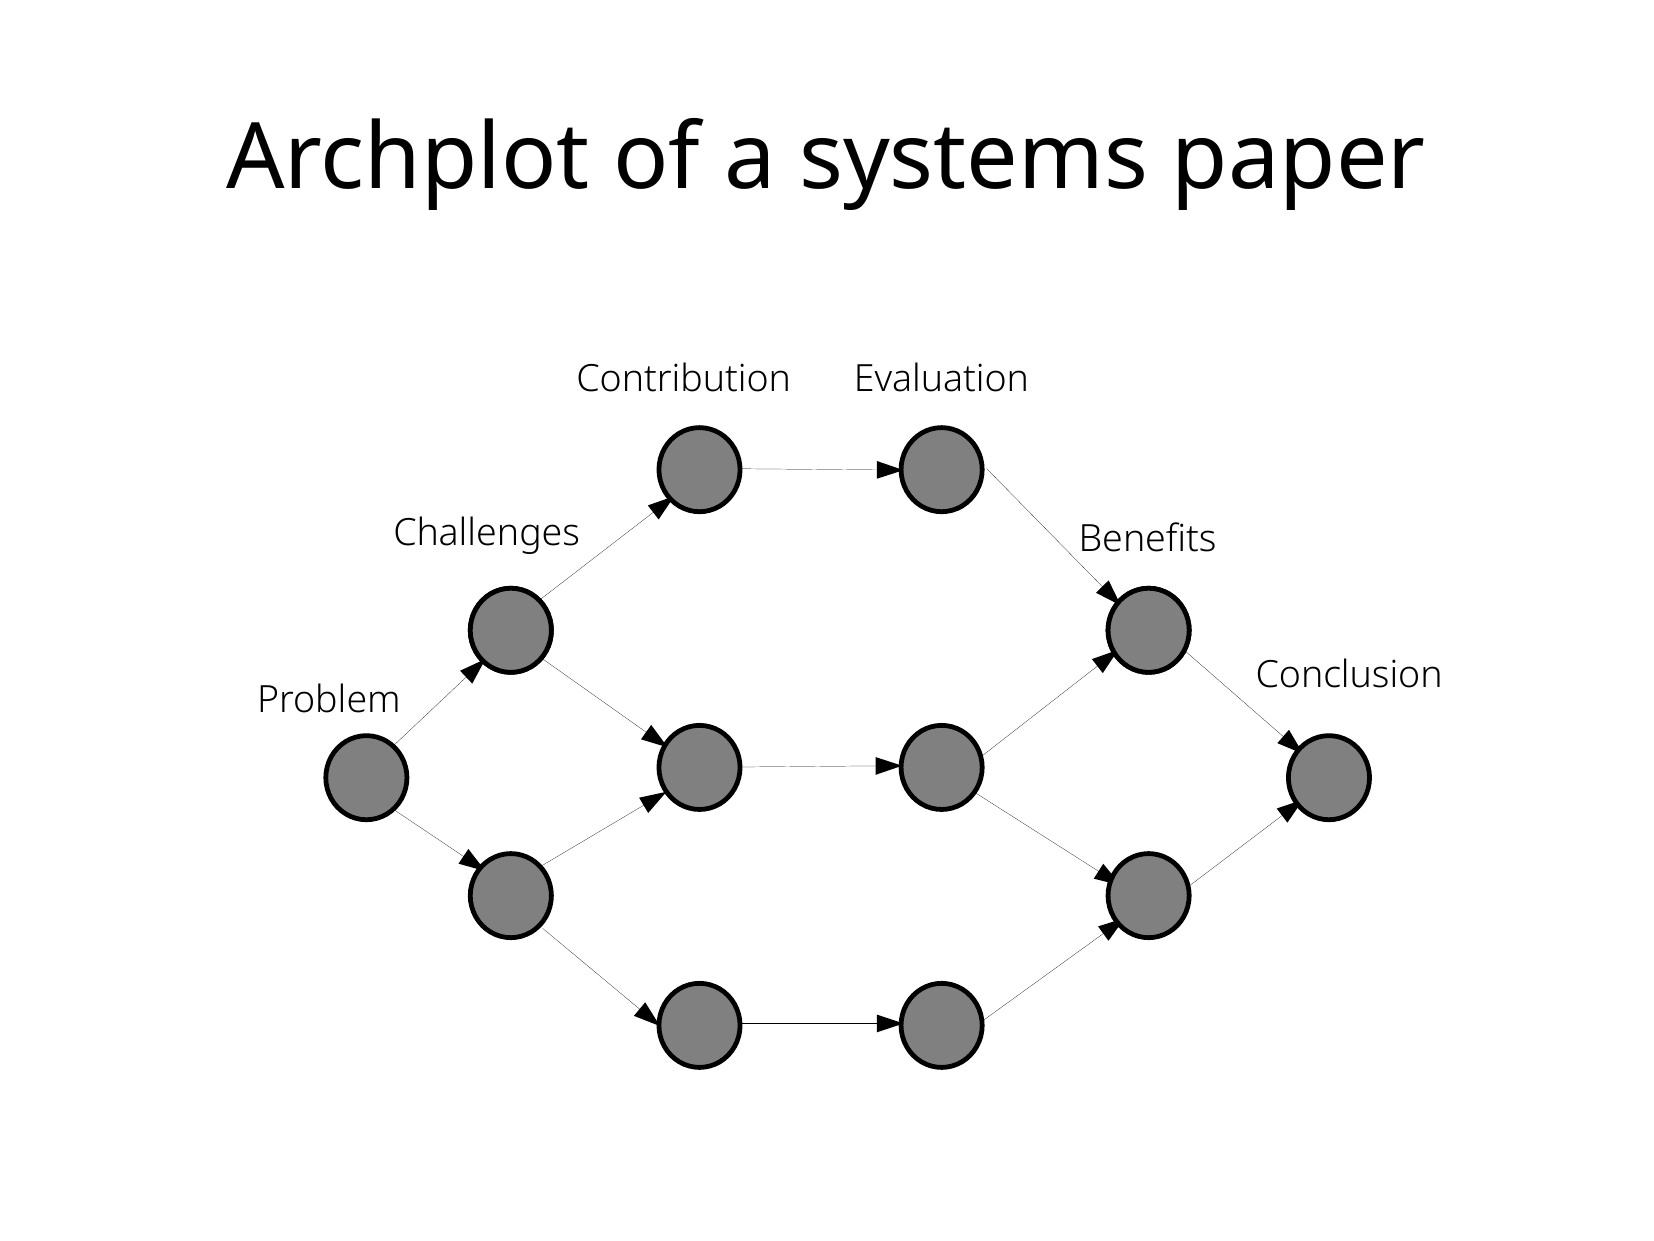

# Archplot of a systems paper
Contribution
Evaluation
Challenges
Benefits
Conclusion
Problem